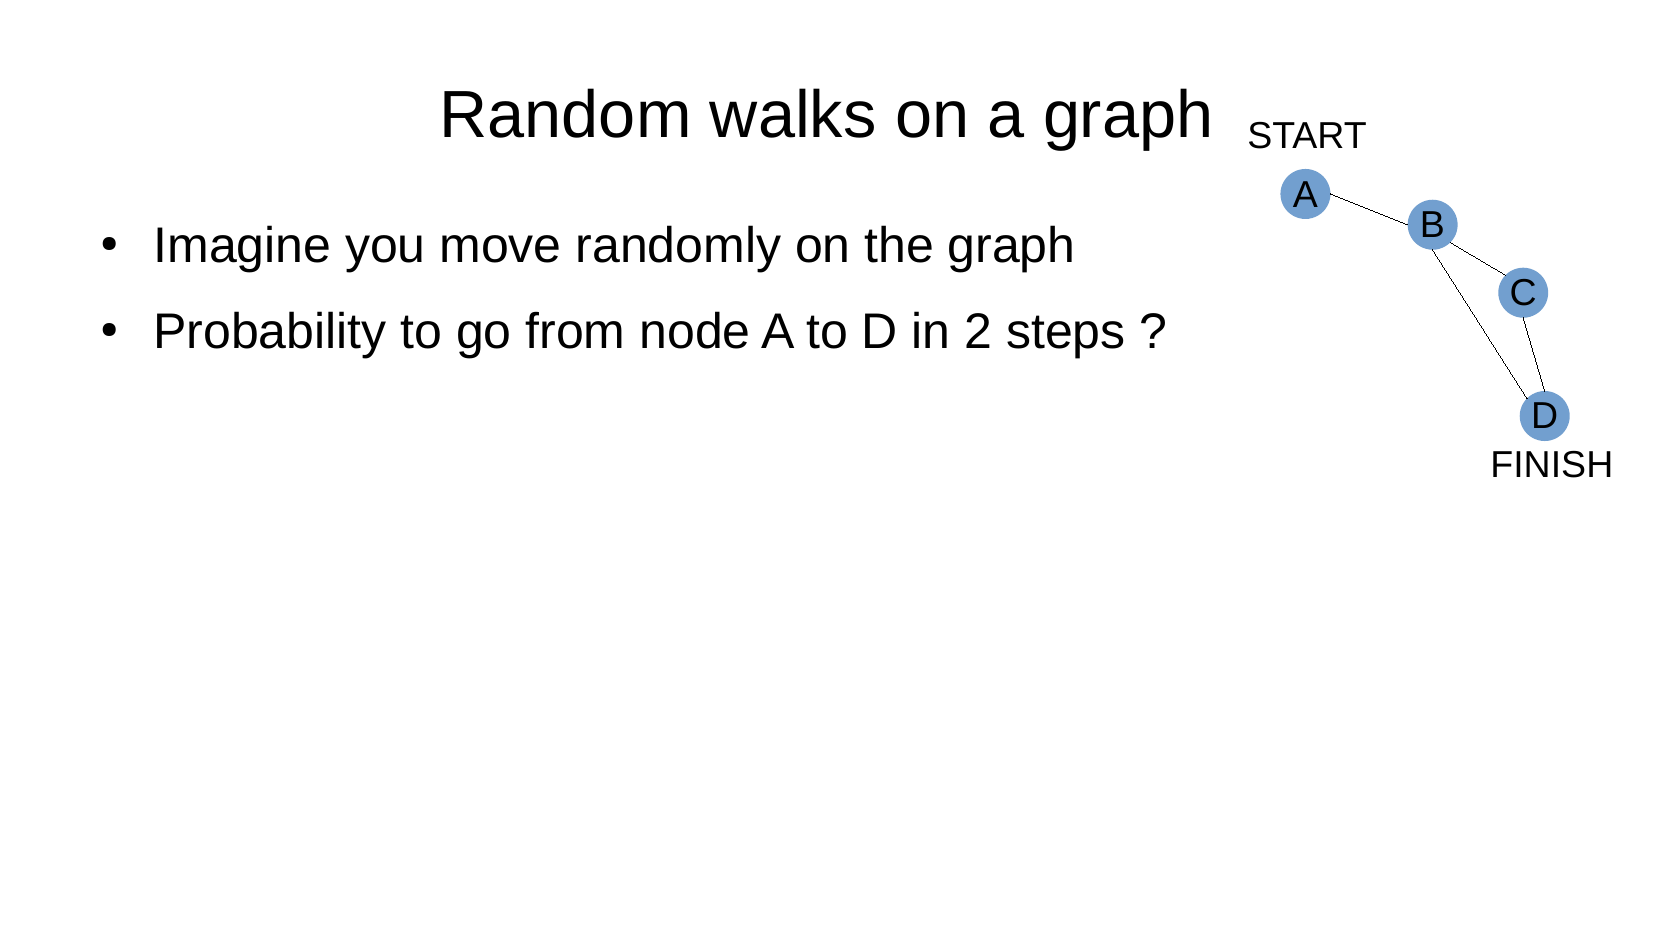

# Random walks on a graph
START
A
B
Imagine you move randomly on the graph
Probability to go from node A to D in 2 steps ?
C
D
FINISH